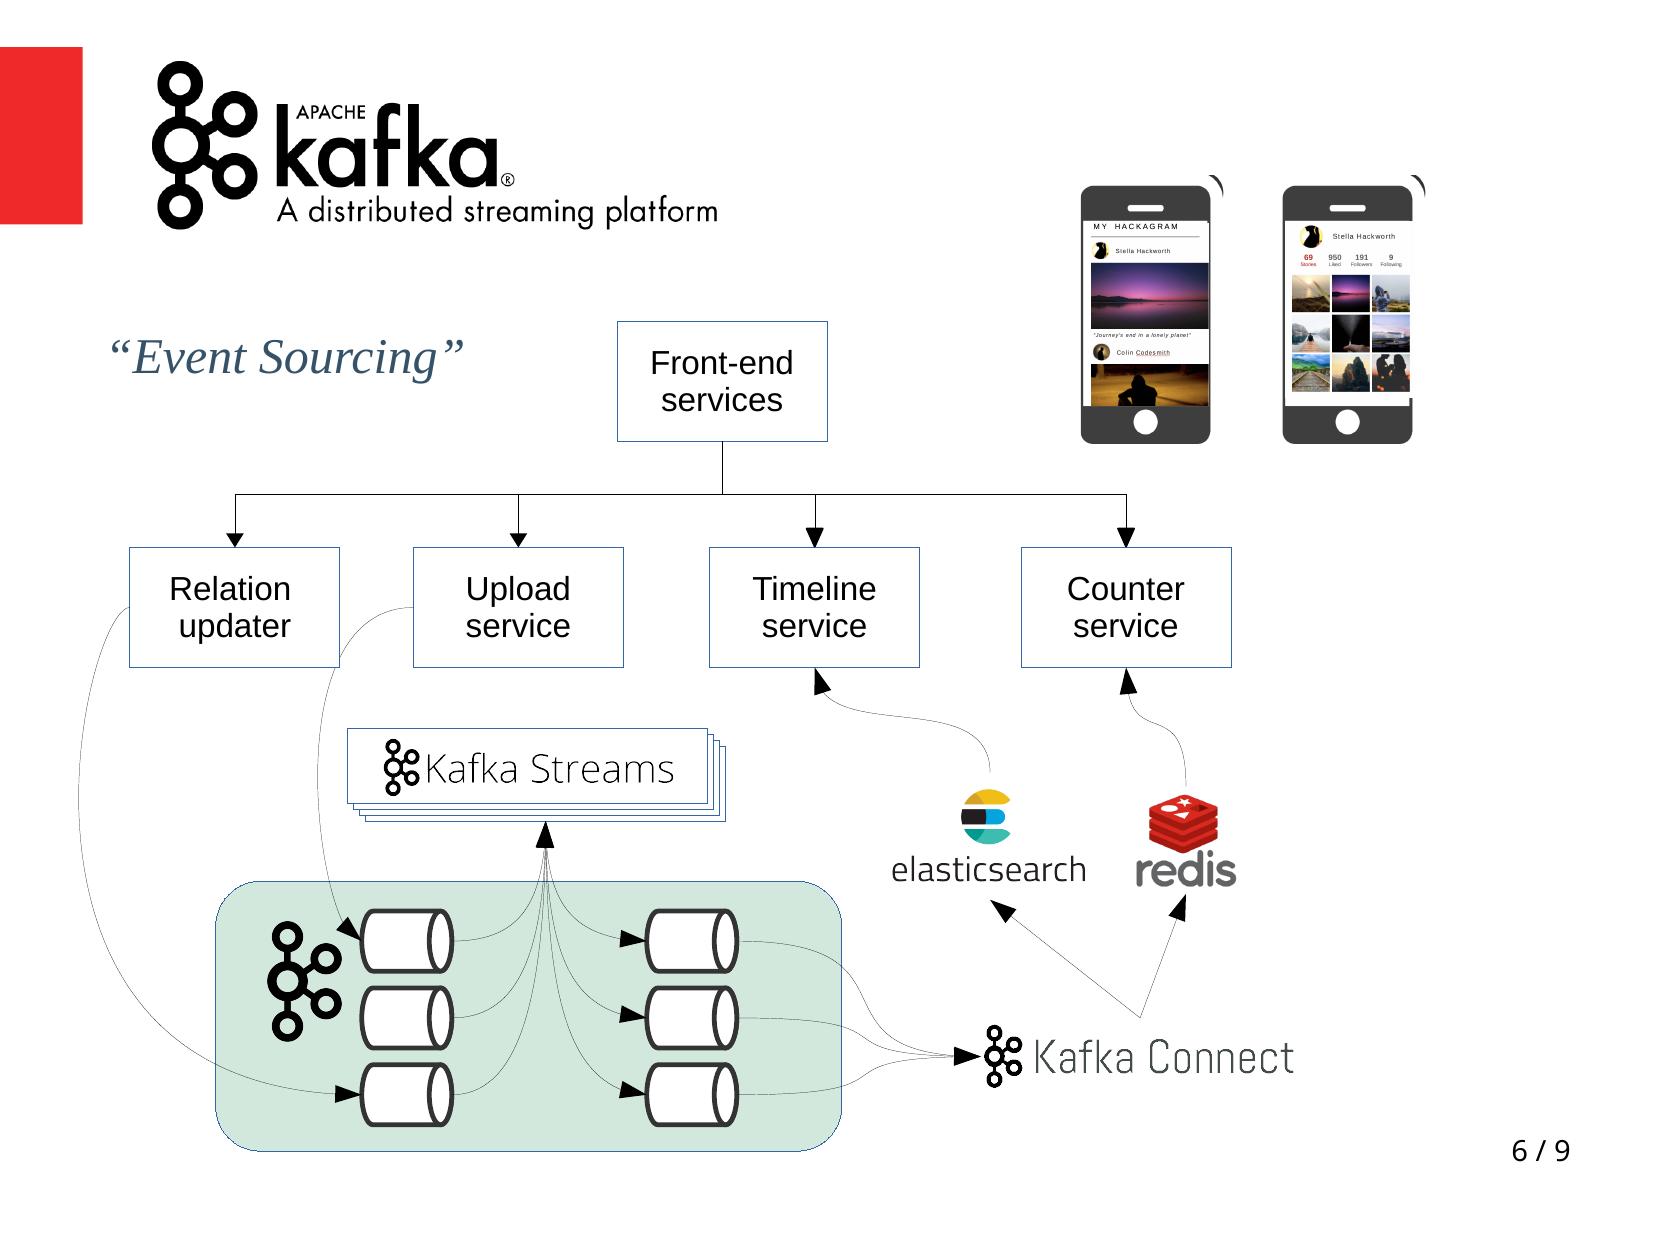

“Event Sourcing”
Front-end
services
Relation
updater
Upload
service
Timeline
service
Counter
service
6